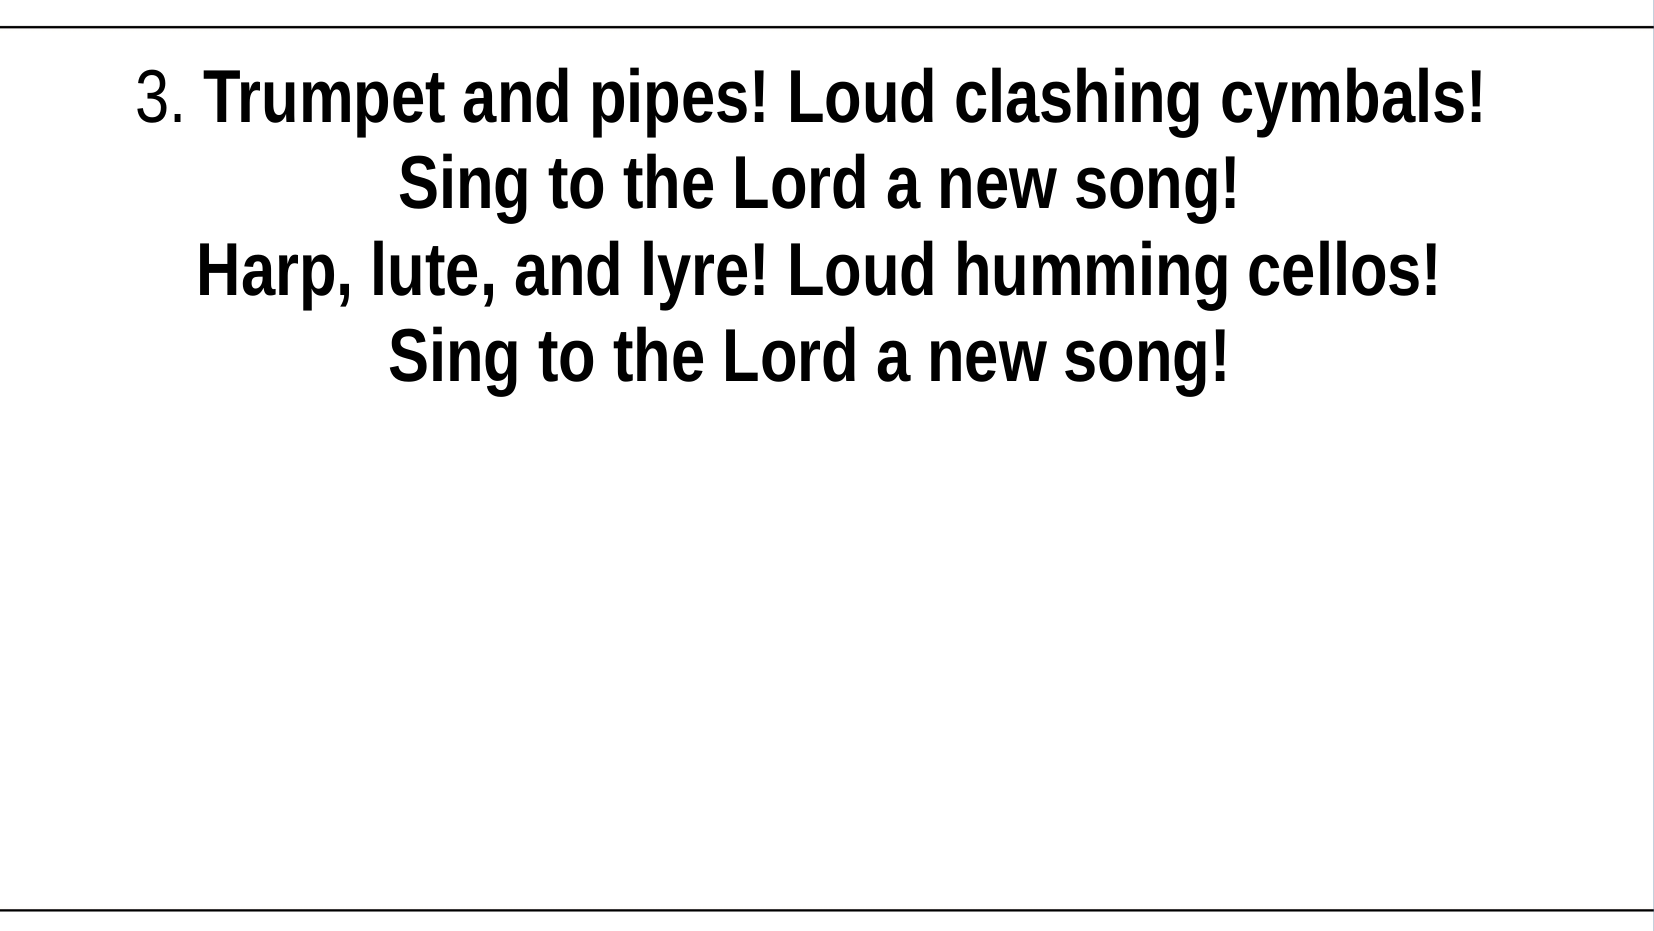

3. Trumpet and pipes! Loud clashing cymbals!
Sing to the Lord a new song!
Harp, lute, and lyre! Loud humming cellos!
Sing to the Lord a new song!